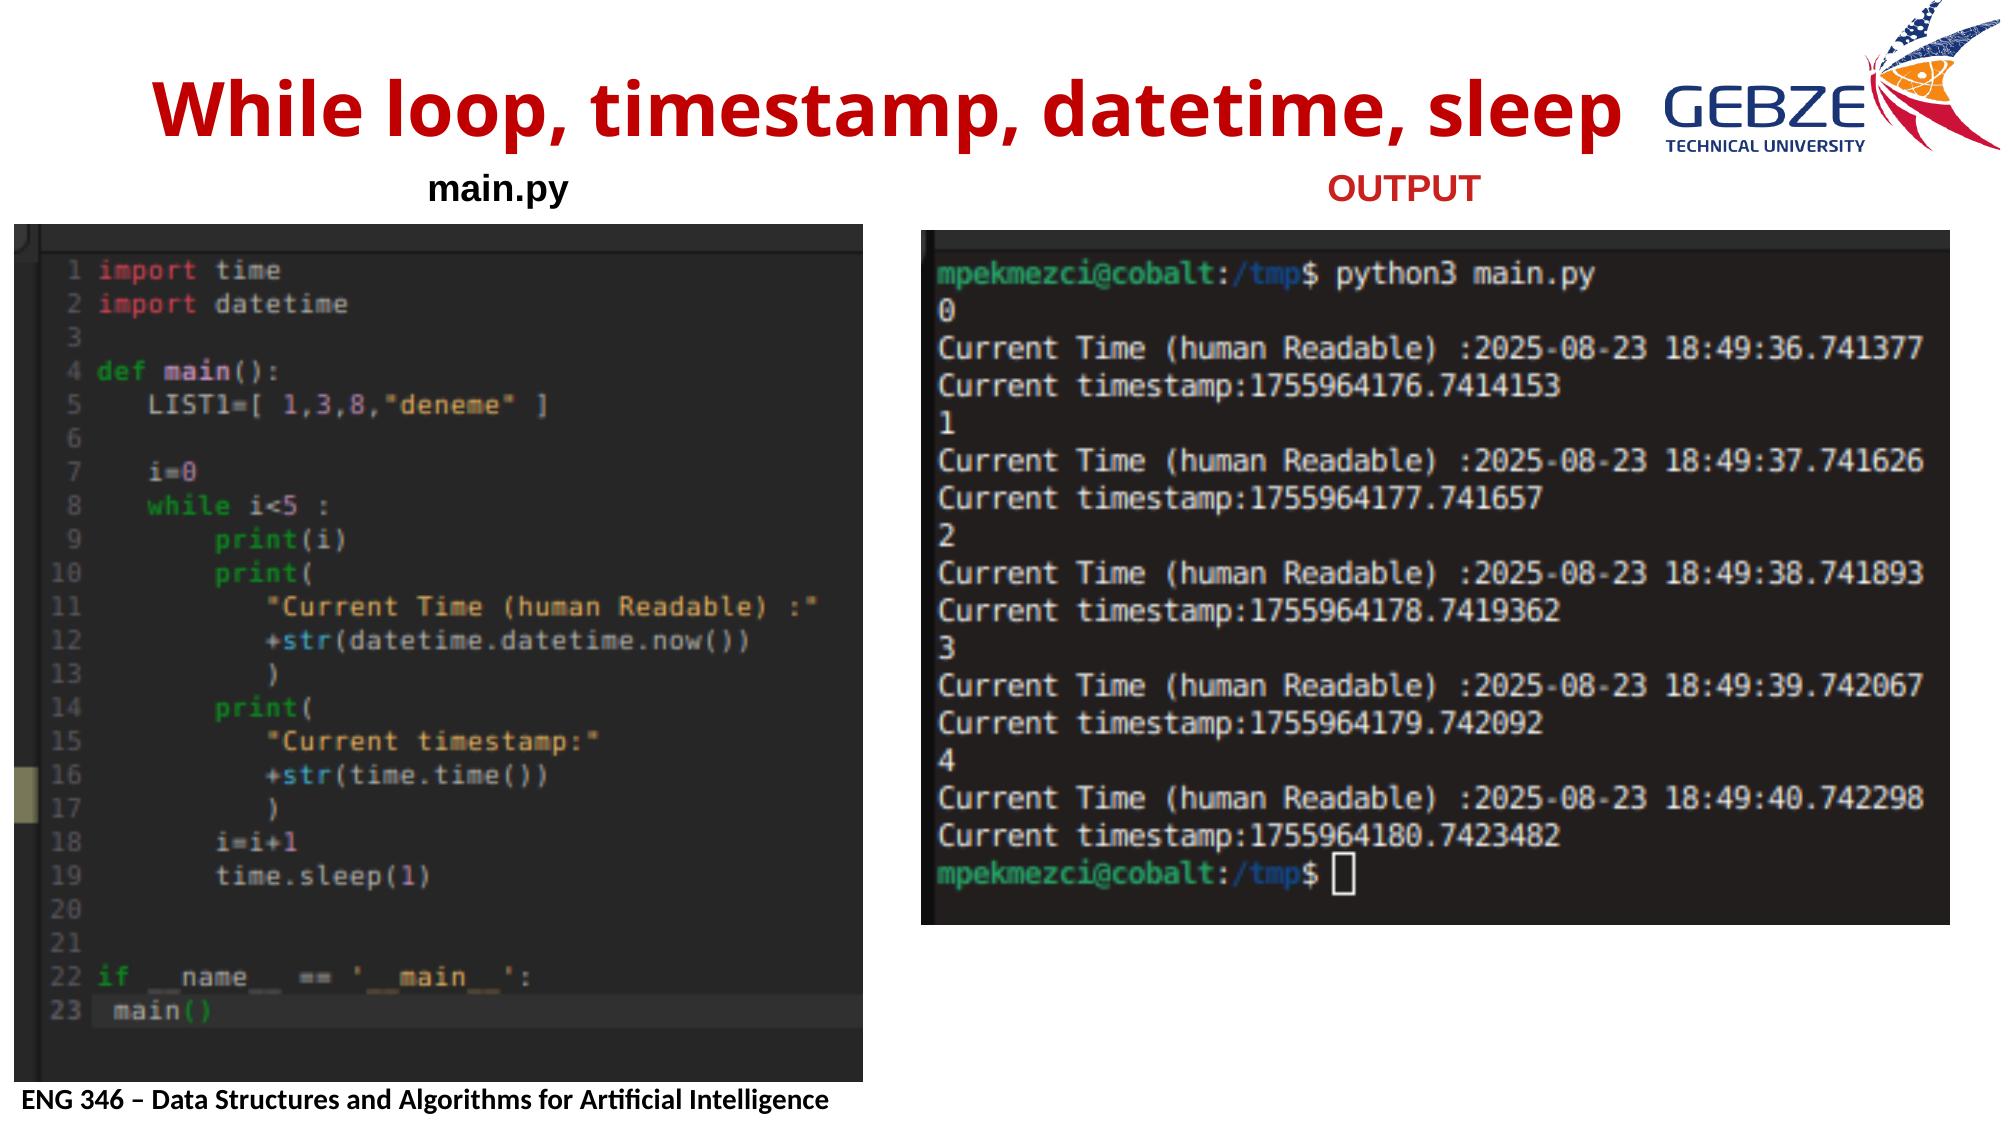

# While loop, timestamp, datetime, sleep
main.py
OUTPUT